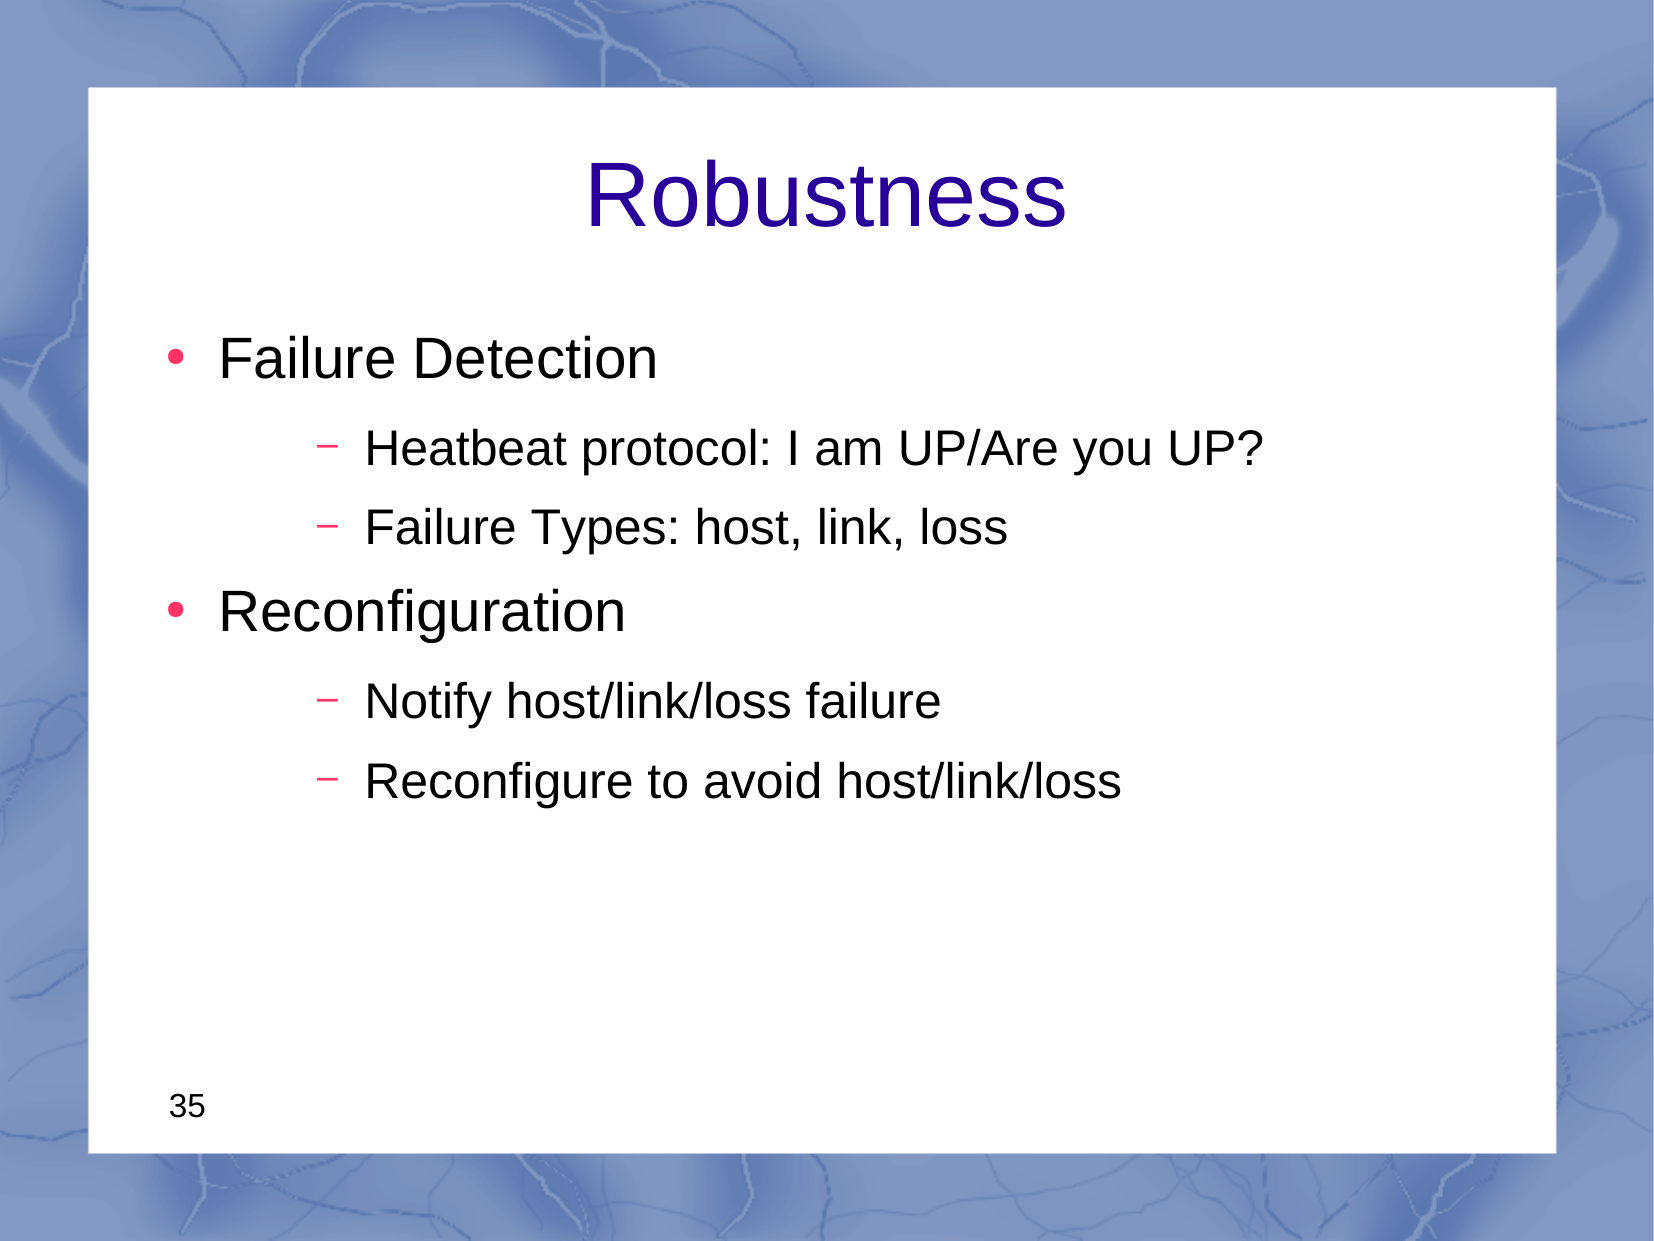

# Robustness
Failure Detection
Heatbeat protocol: I am UP/Are you UP?
Failure Types: host, link, loss
Reconfiguration
Notify host/link/loss failure
Reconfigure to avoid host/link/loss
35